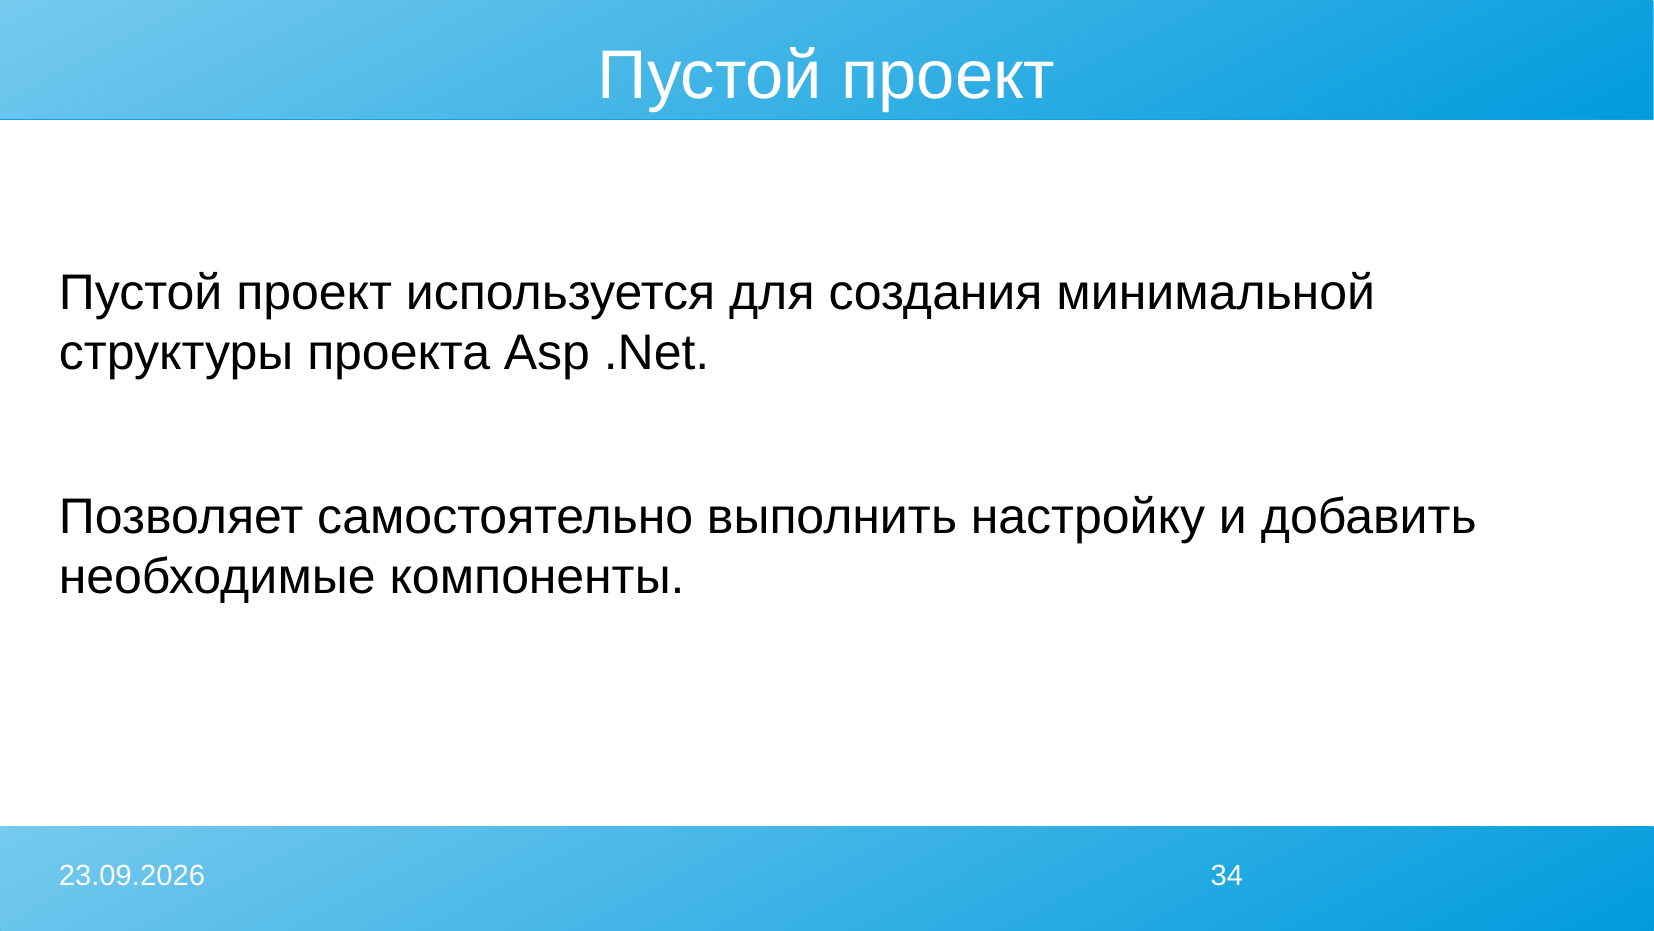

# Пустой проект
Пустой проект используется для создания минимальной структуры проекта Asp .Net.
Позволяет самостоятельно выполнить настройку и добавить необходимые компоненты.